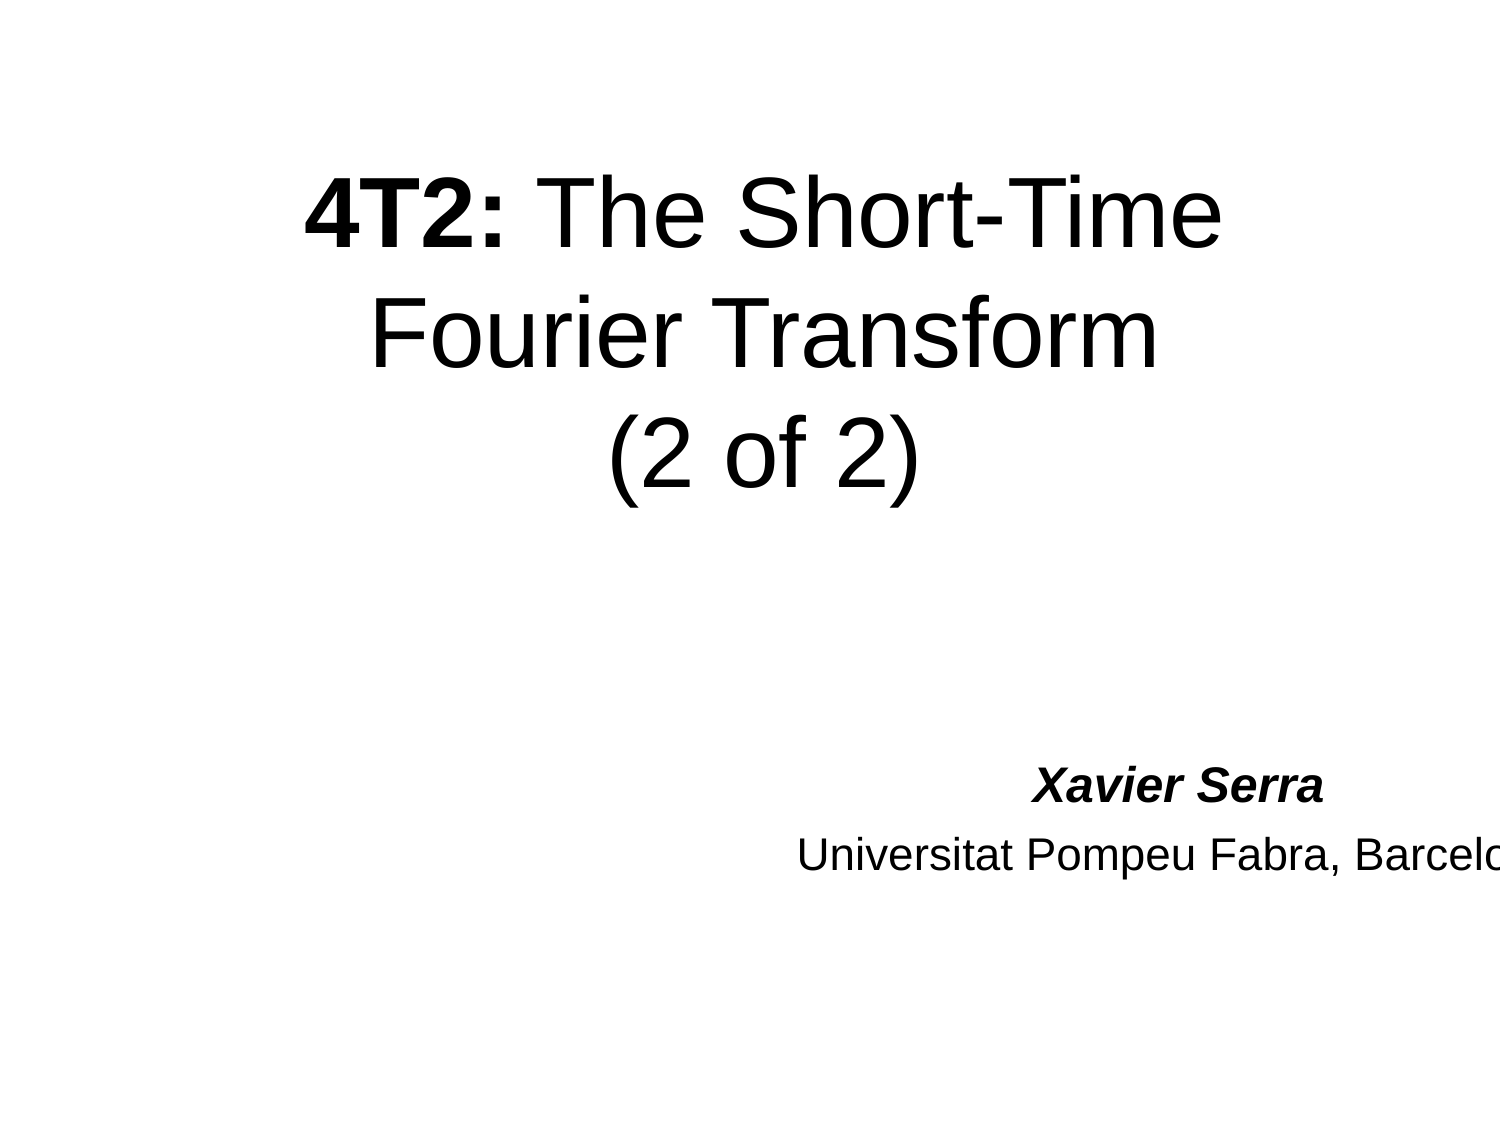

# 4T2: The Short-Time Fourier Transform (2 of 2)
Xavier Serra
Universitat Pompeu Fabra, Barcelona